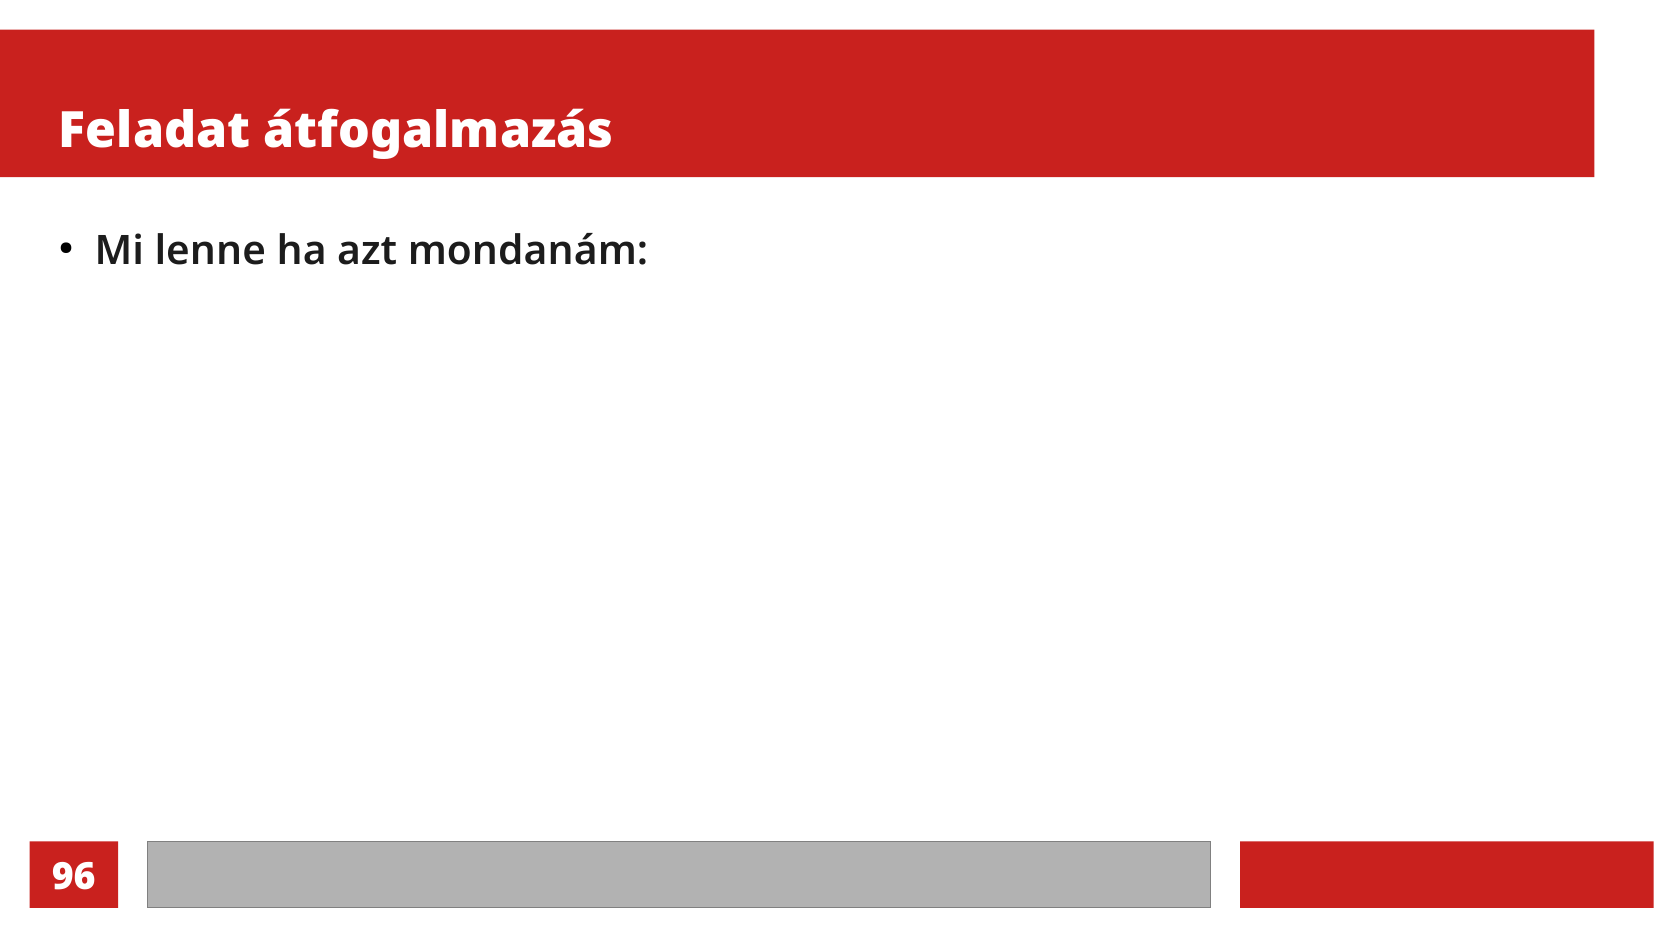

# Feladat átfogalmazás
Mi lenne ha azt mondanám:
96